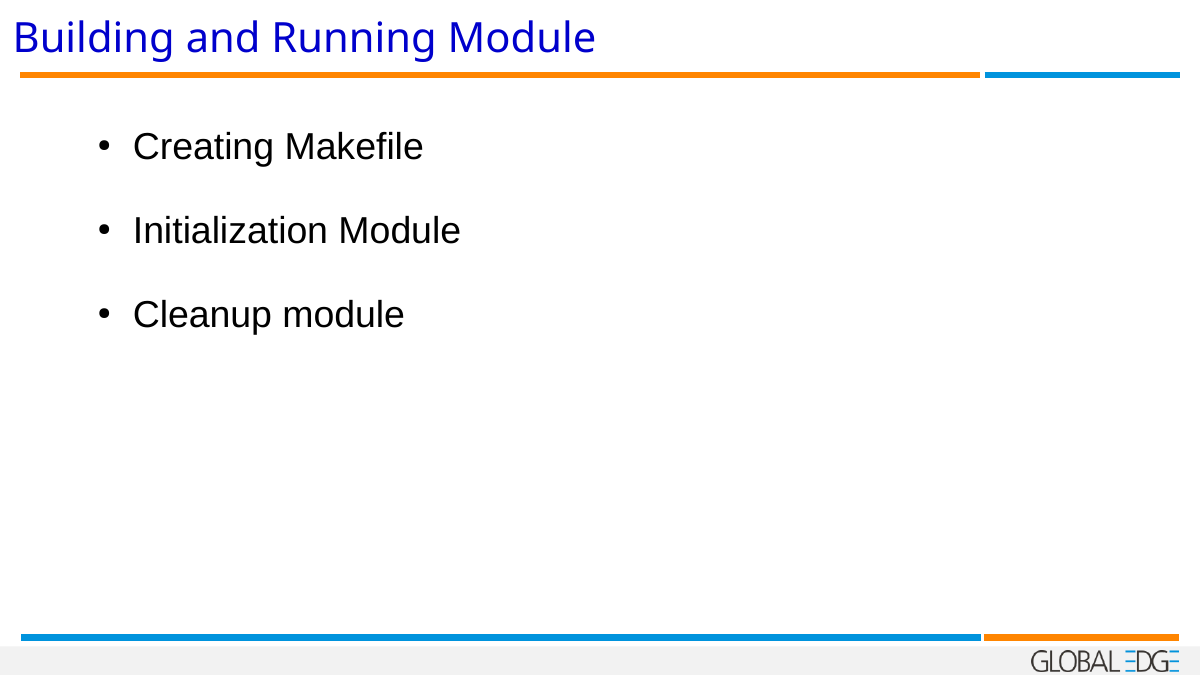

# Building and Running Module
Creating Makefile
Initialization Module
Cleanup module